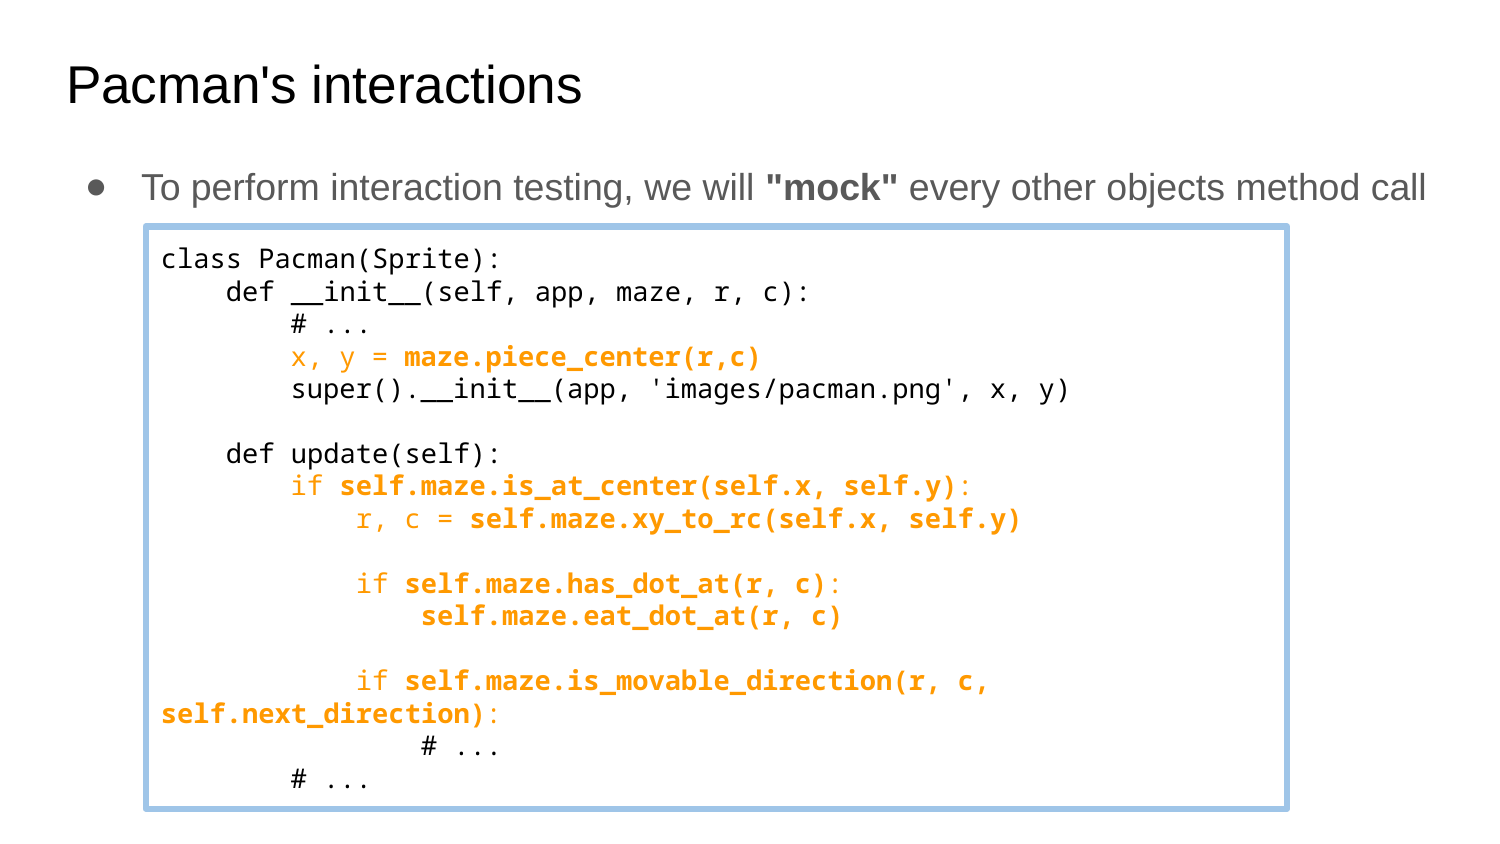

# Pacman's interactions
To perform interaction testing, we will "mock" every other objects method call
class Pacman(Sprite):
 def __init__(self, app, maze, r, c):
 # ...
 x, y = maze.piece_center(r,c)
 super().__init__(app, 'images/pacman.png', x, y)
 def update(self):
 if self.maze.is_at_center(self.x, self.y):
 r, c = self.maze.xy_to_rc(self.x, self.y)
 if self.maze.has_dot_at(r, c):
 self.maze.eat_dot_at(r, c)
 if self.maze.is_movable_direction(r, c, self.next_direction):
 # ...
 # ...